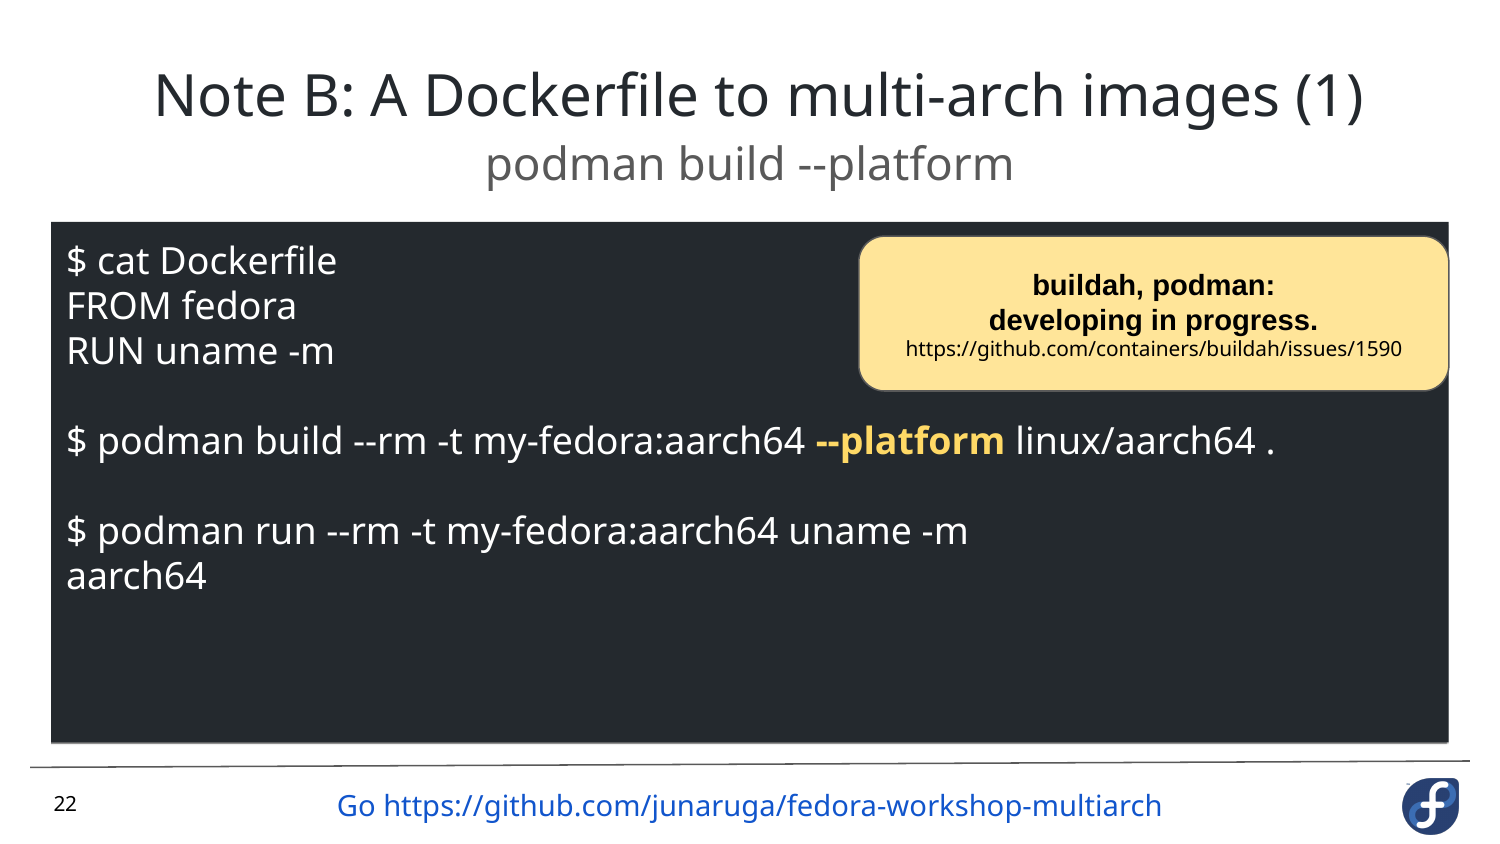

# Note B: A Dockerfile to multi-arch images (1)
podman build --platform
$ cat Dockerfile
FROM fedora
RUN uname -m
$ podman build --rm -t my-fedora:aarch64 --platform linux/aarch64 .
$ podman run --rm -t my-fedora:aarch64 uname -m
aarch64
buildah, podman:
developing in progress.
https://github.com/containers/buildah/issues/1590
Go https://github.com/junaruga/fedora-workshop-multiarch